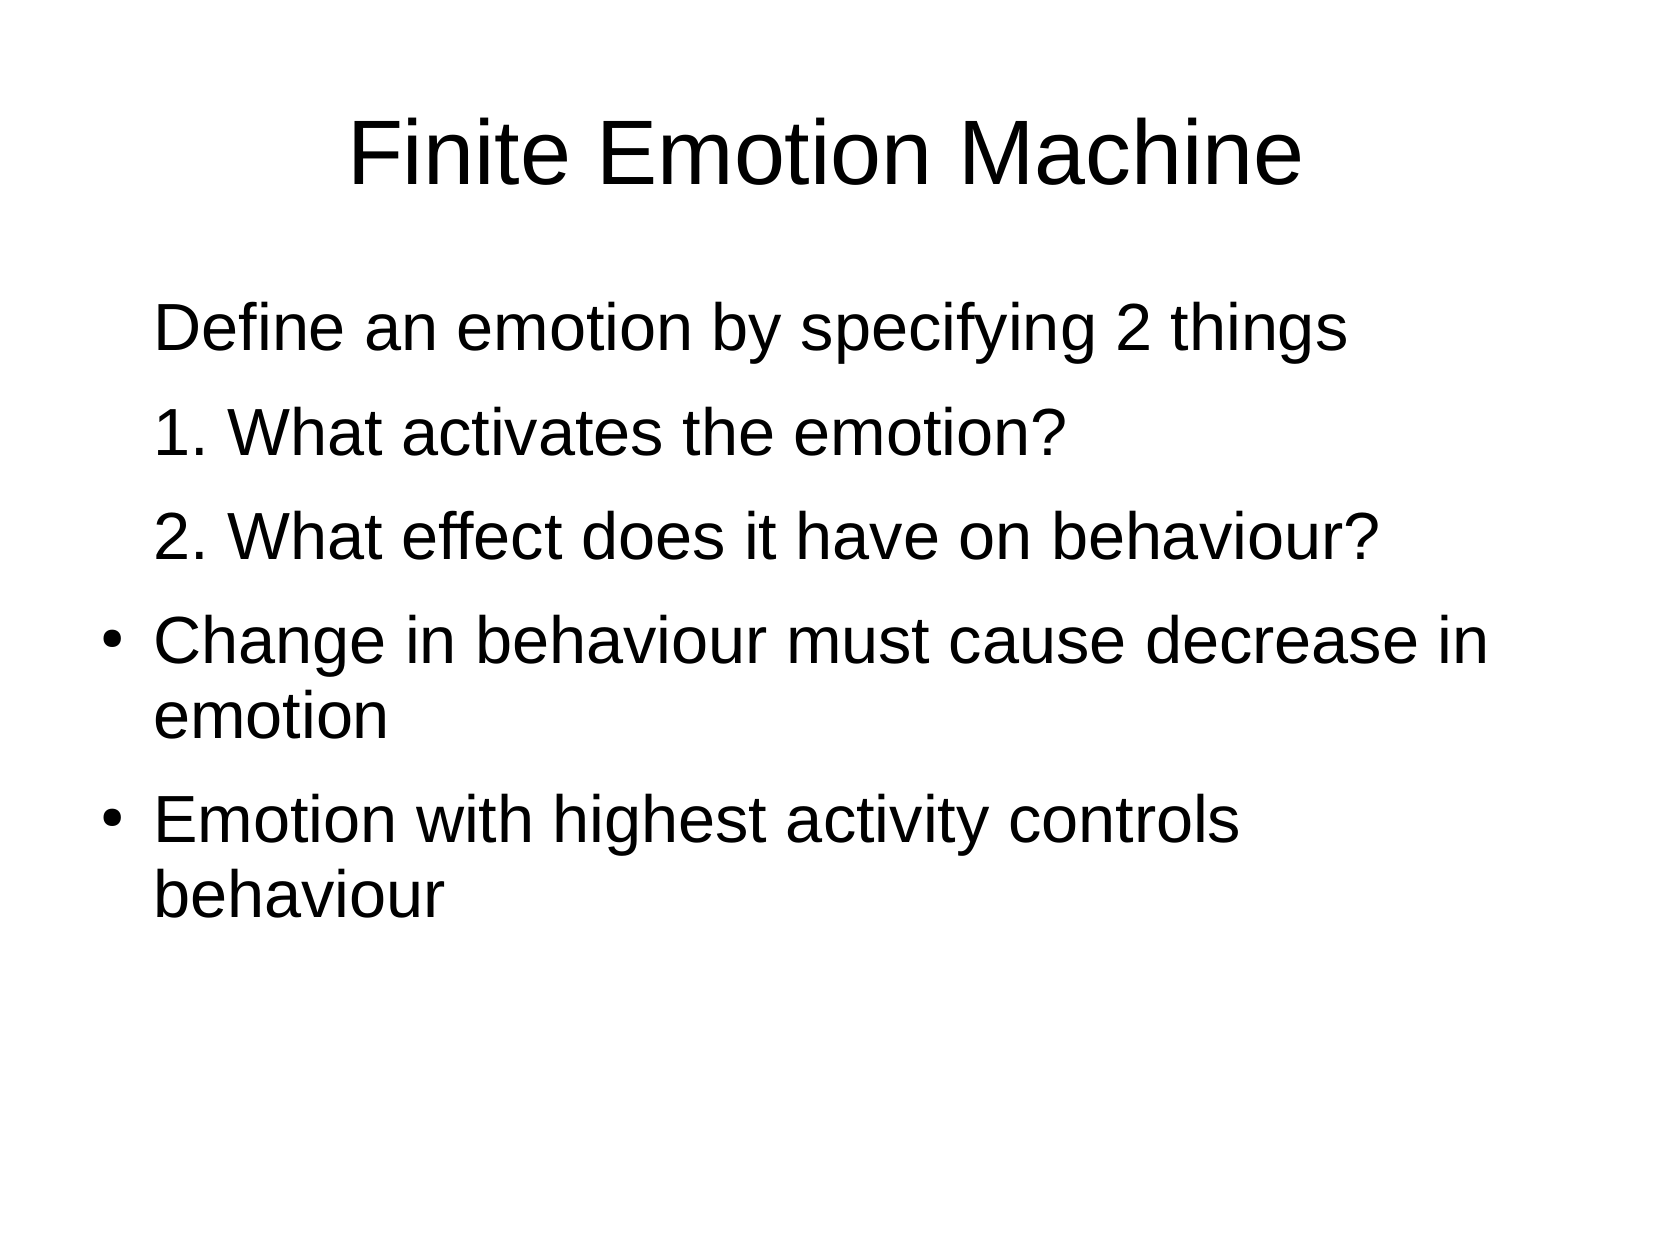

# Finite Emotion Machine
Define an emotion by specifying 2 things
1. What activates the emotion?
2. What effect does it have on behaviour?
Change in behaviour must cause decrease in emotion
Emotion with highest activity controls behaviour